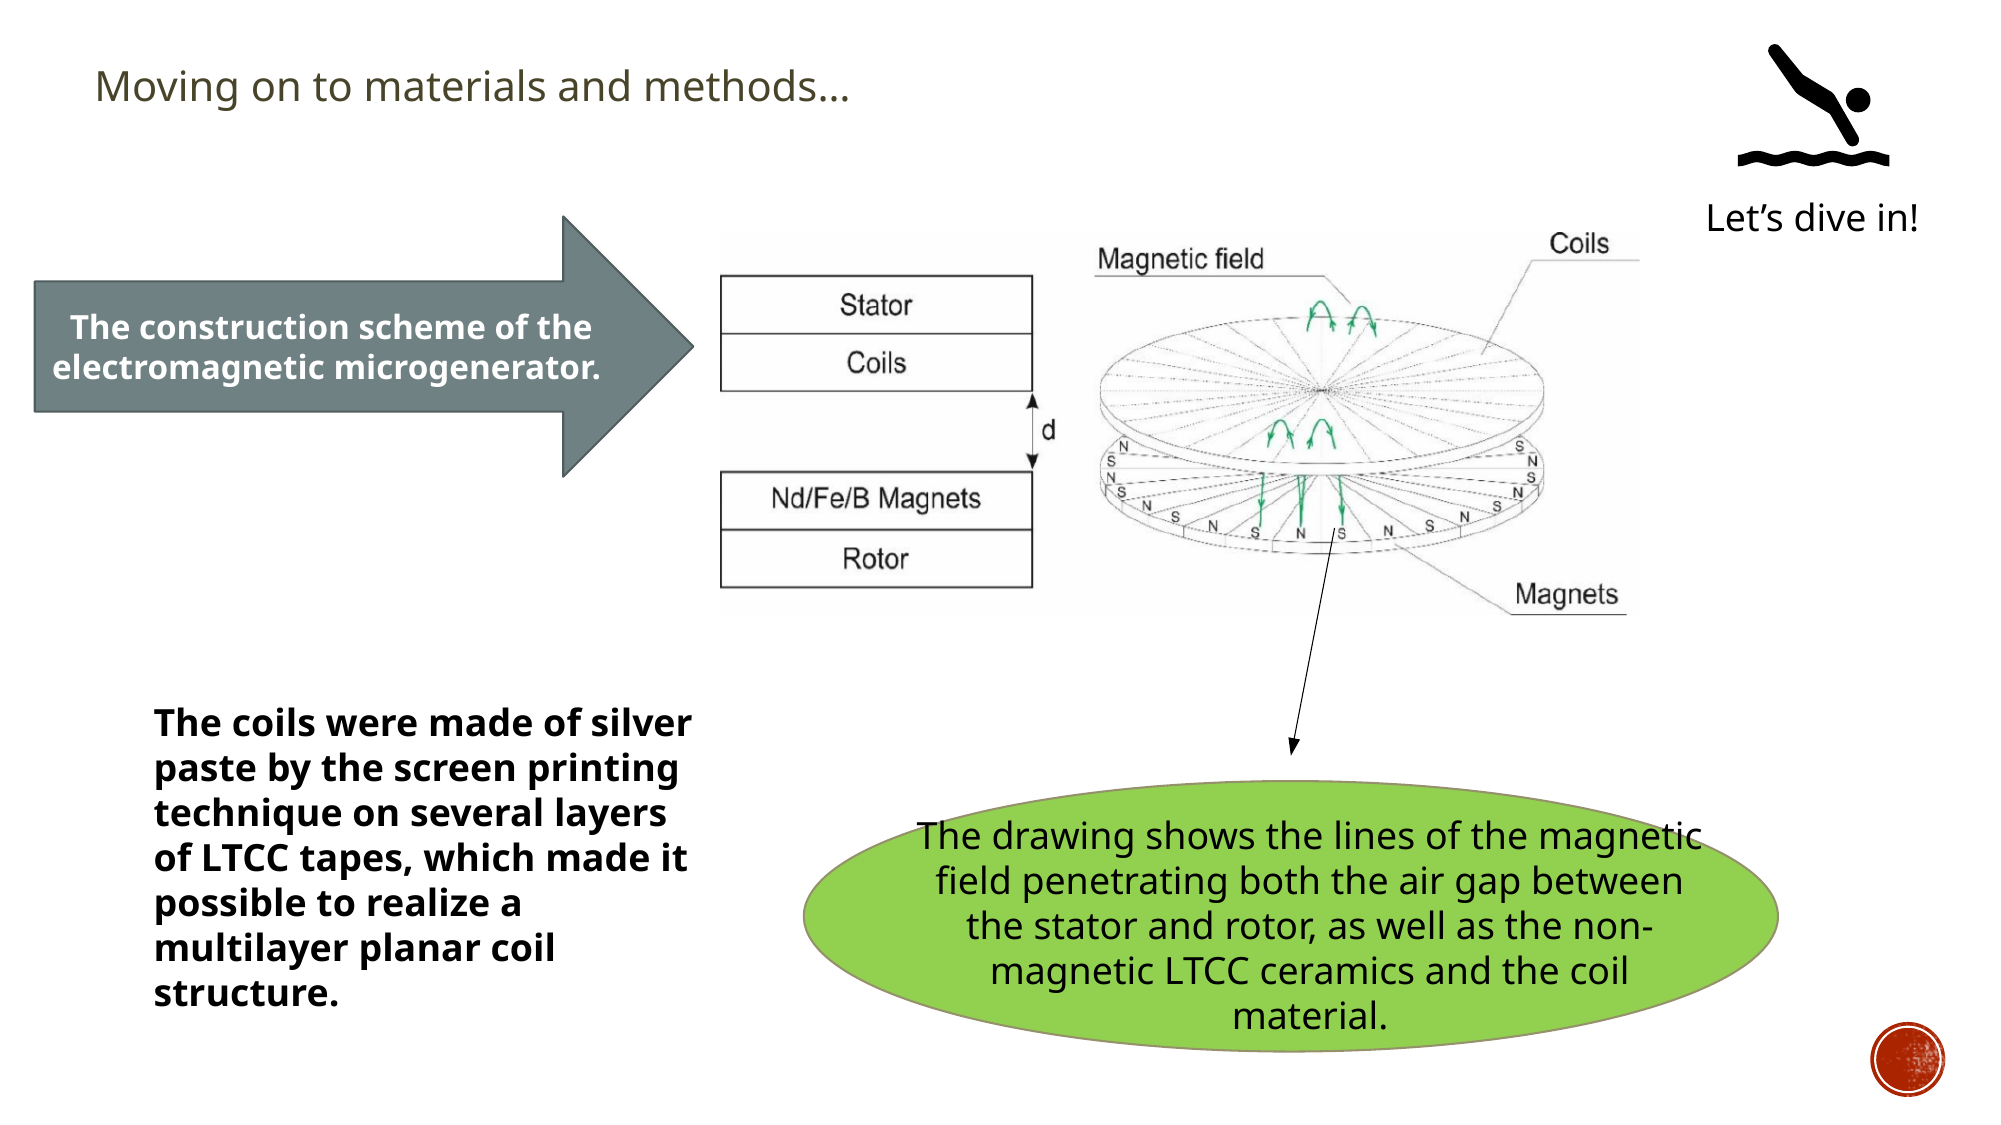

Moving on to materials and methods…
Let’s dive in!
The construction scheme of the electromagnetic microgenerator.
The coils were made of silver paste by the screen printing technique on several layers of LTCC tapes, which made it possible to realize a multilayer planar coil structure.
The drawing shows the lines of the magnetic field penetrating both the air gap between the stator and rotor, as well as the non-magnetic LTCC ceramics and the coil material.